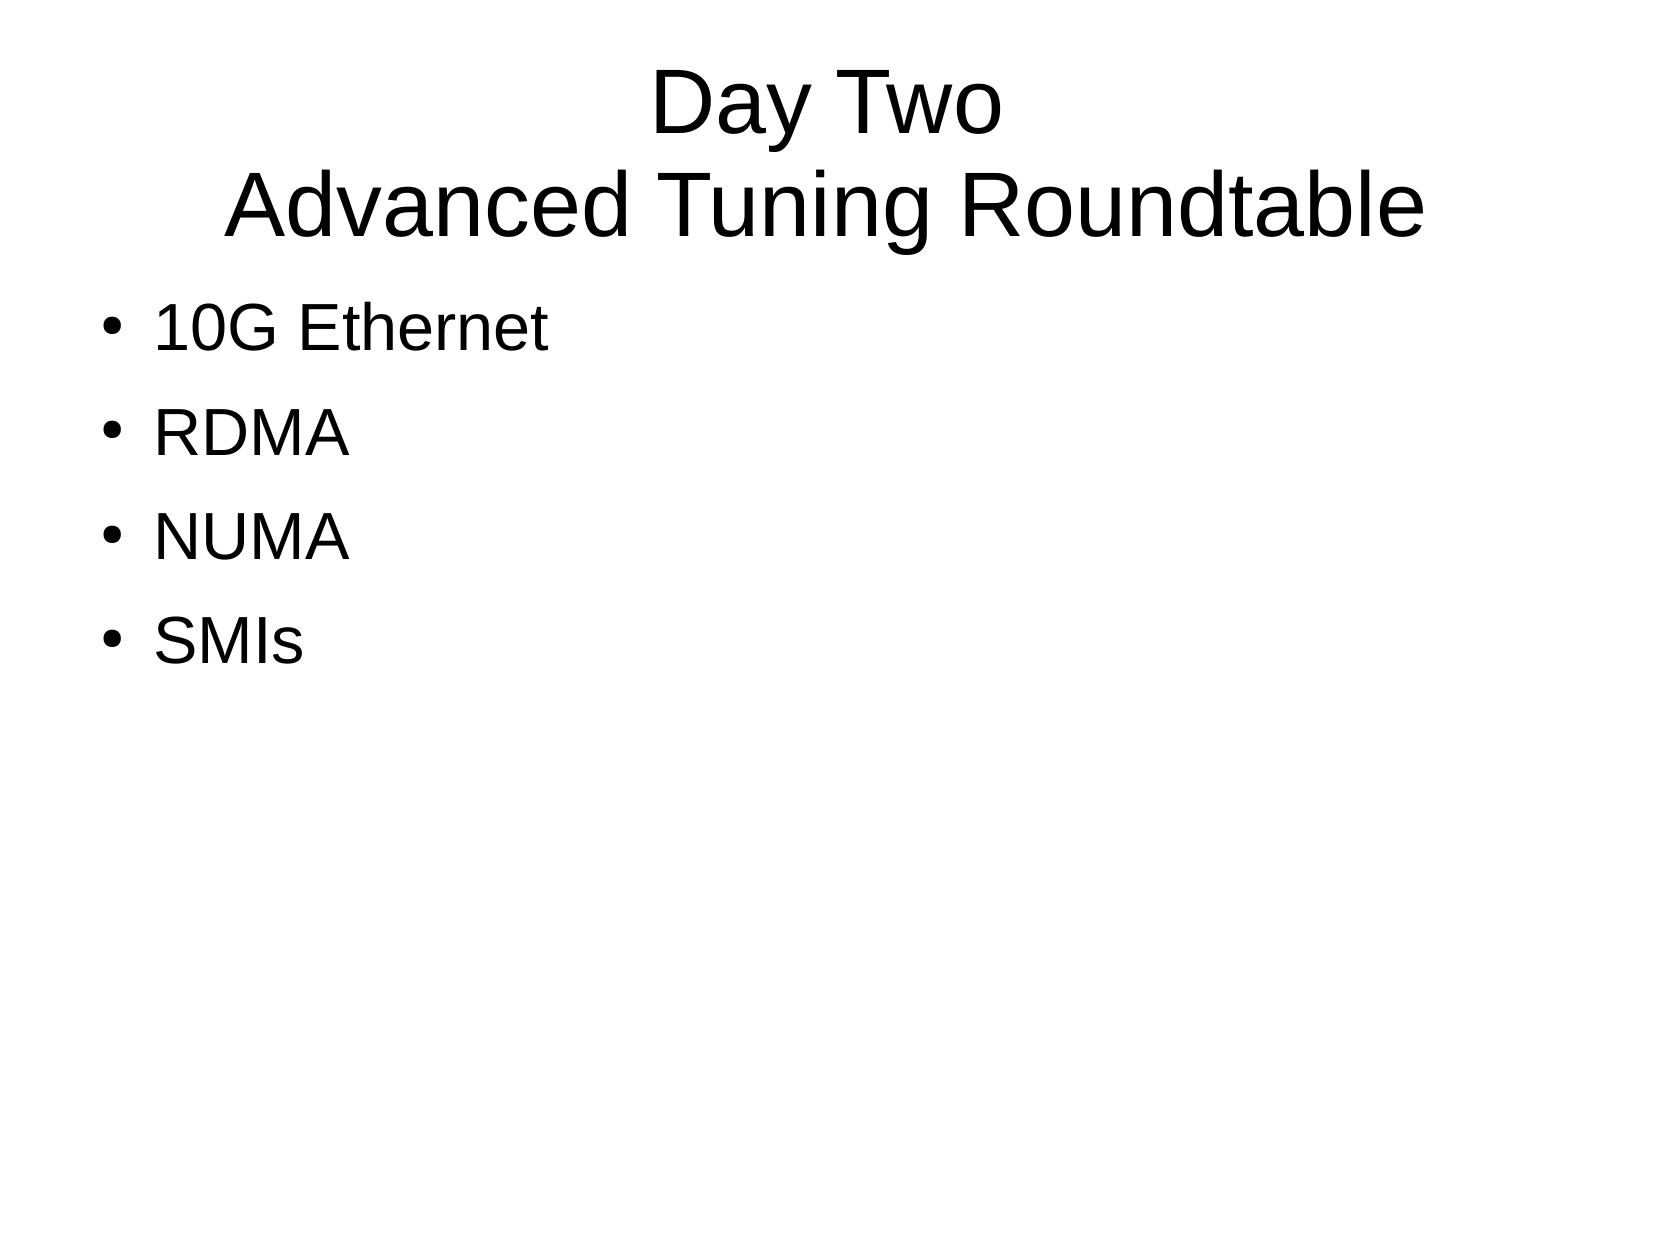

# Day Two Advanced Tuning Roundtable
10G Ethernet
RDMA
NUMA
SMIs